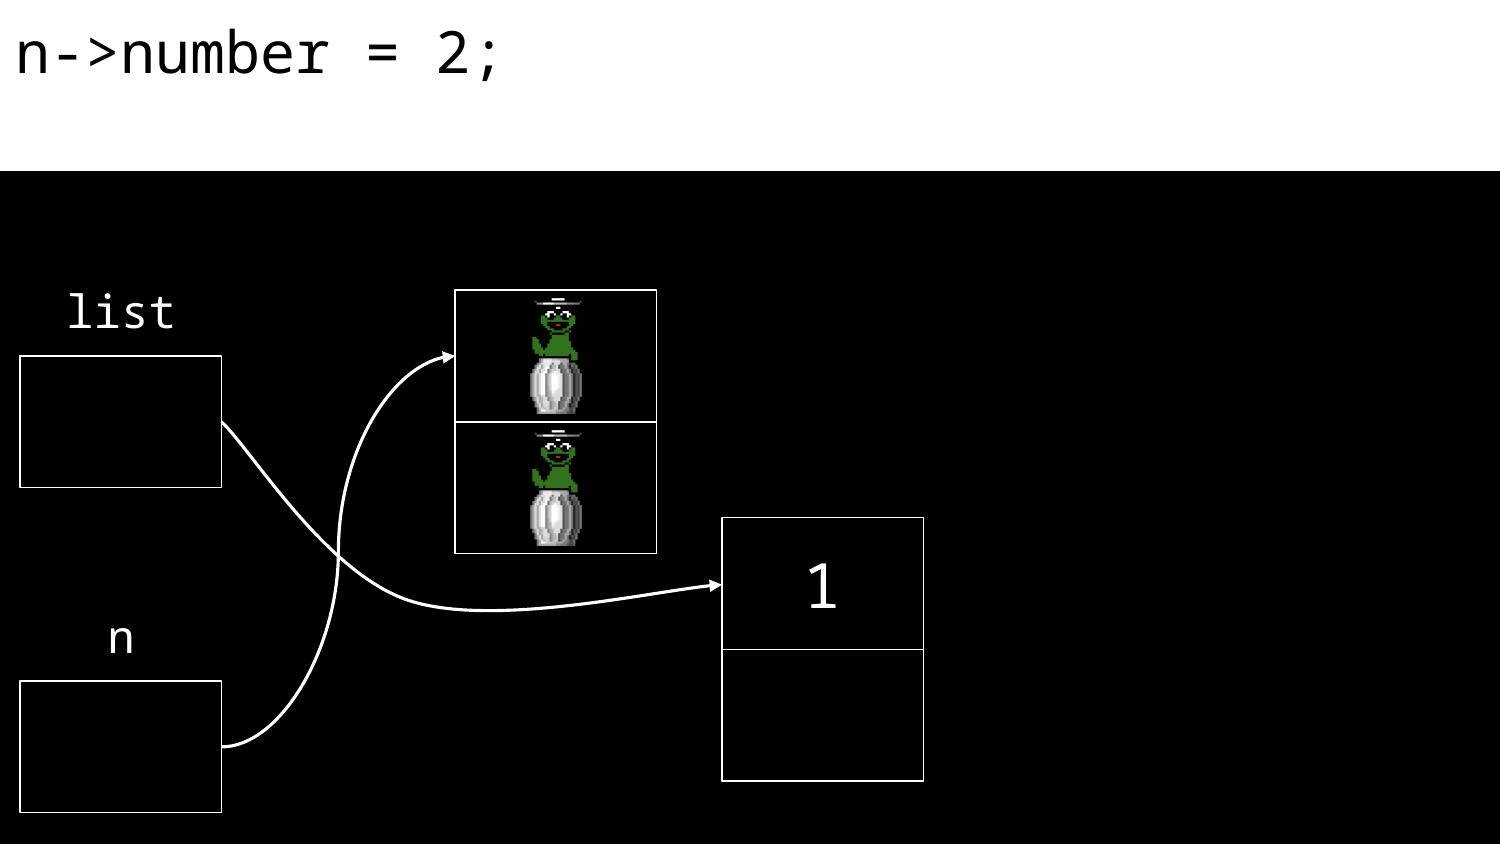

# n->number = 2;
list
1
n